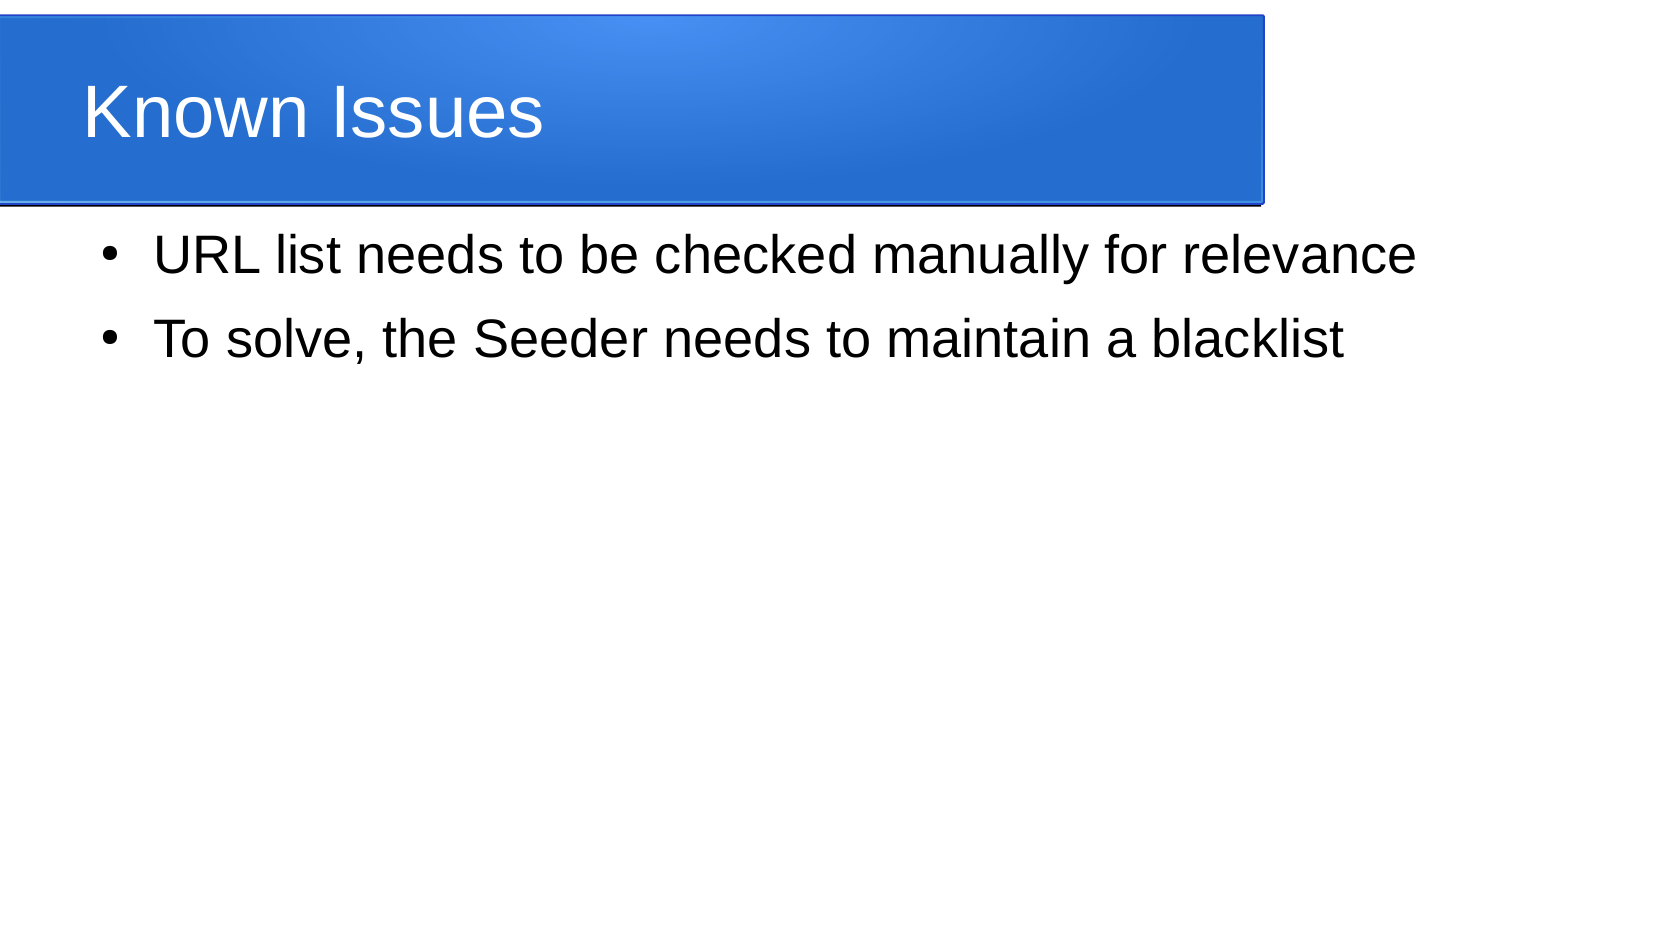

# Known Issues
URL list needs to be checked manually for relevance
To solve, the Seeder needs to maintain a blacklist